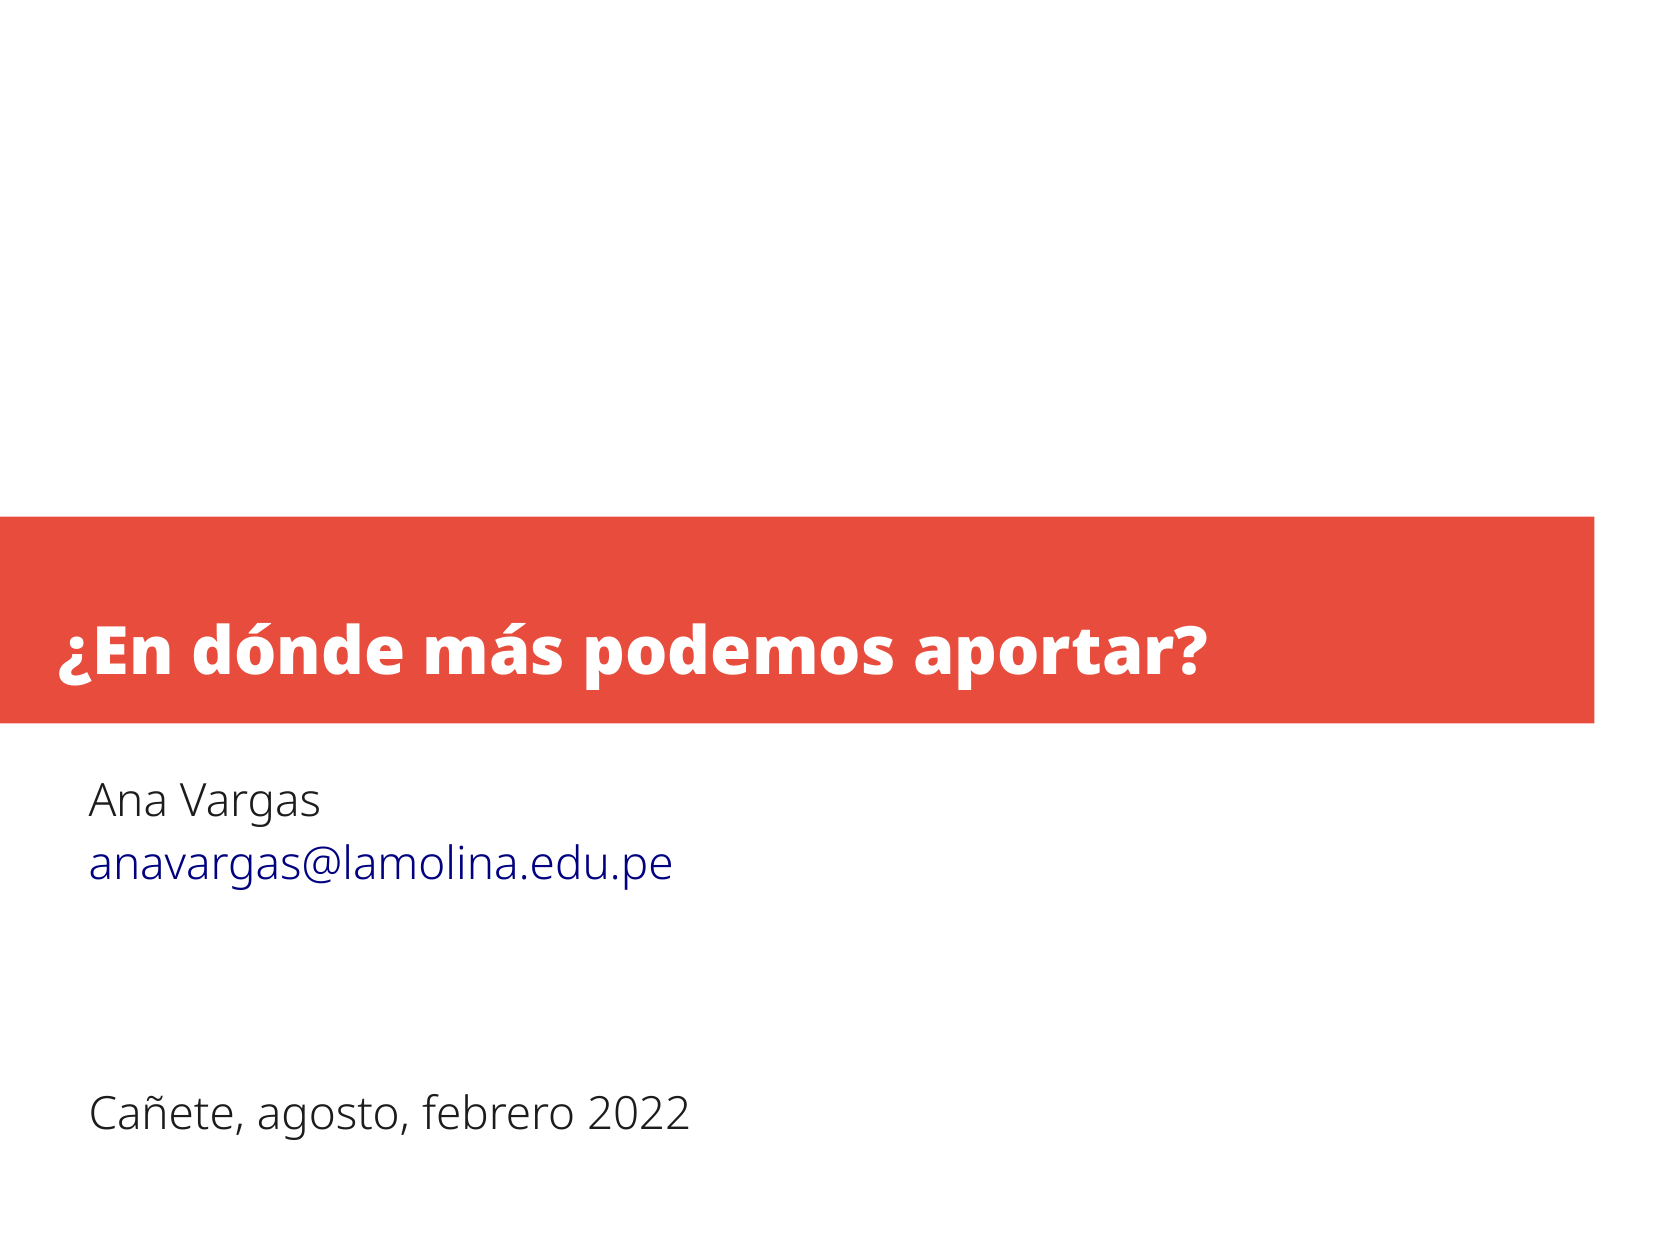

# ¿En dónde más podemos aportar?
Ana Vargas
anavargas@lamolina.edu.pe
Cañete, agosto, febrero 2022